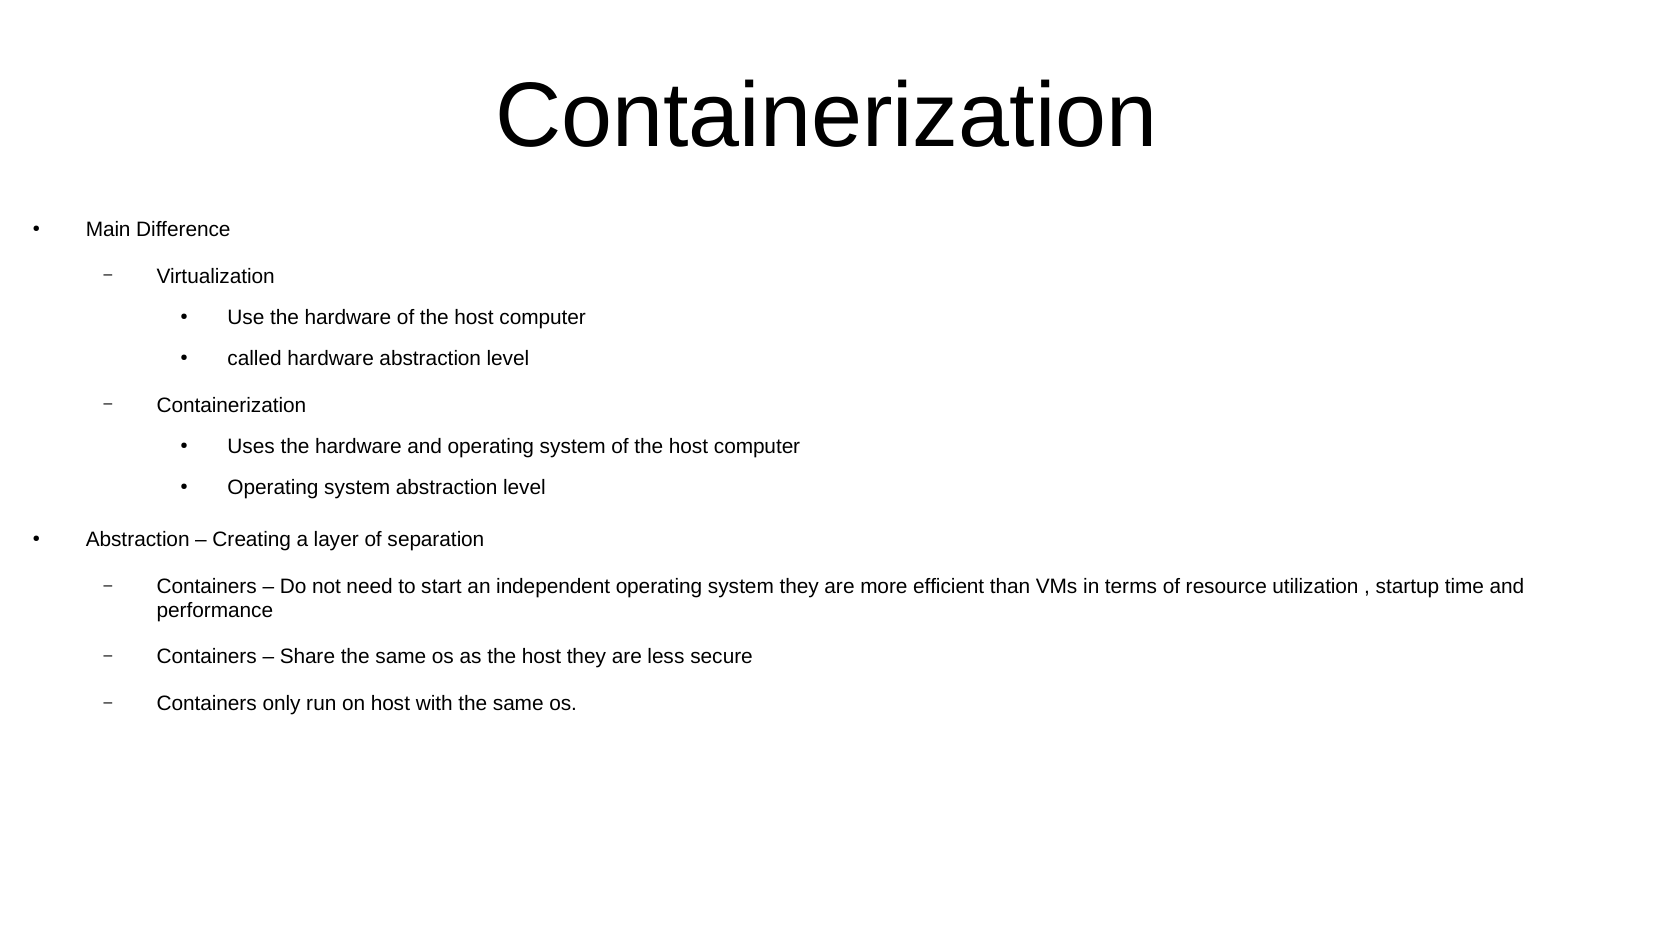

# Containerization
Main Difference
Virtualization
Use the hardware of the host computer
called hardware abstraction level
Containerization
Uses the hardware and operating system of the host computer
Operating system abstraction level
Abstraction – Creating a layer of separation
Containers – Do not need to start an independent operating system they are more efficient than VMs in terms of resource utilization , startup time and performance
Containers – Share the same os as the host they are less secure
Containers only run on host with the same os.